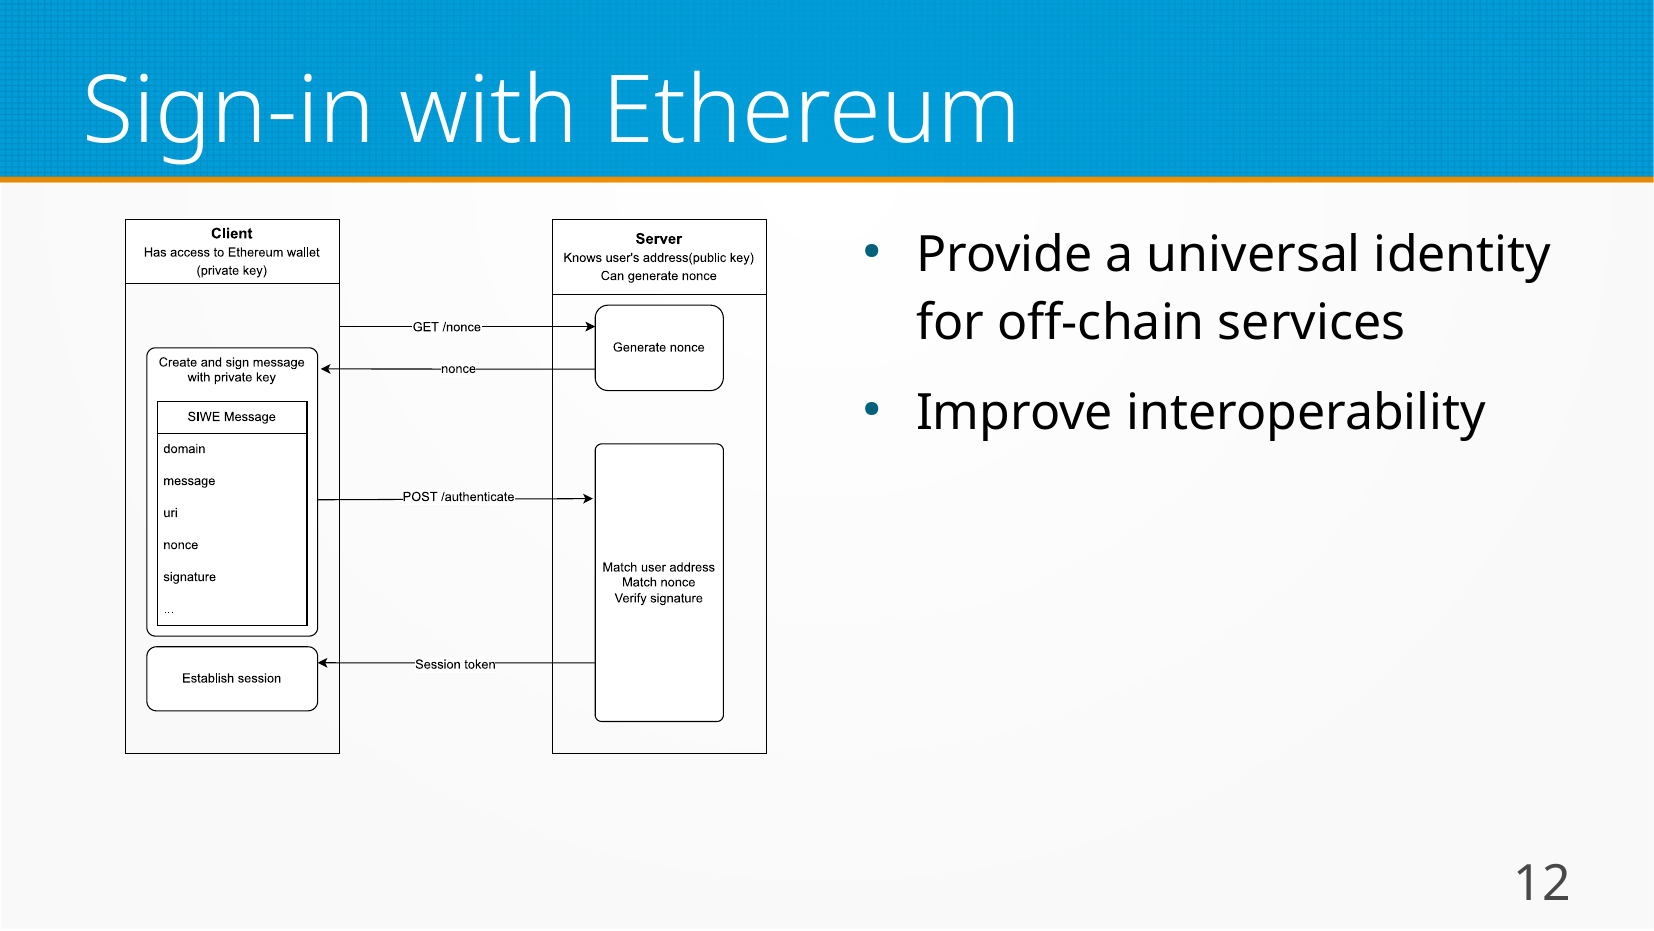

# Sign-in with Ethereum
Provide a universal identity for off-chain services
Improve interoperability
12